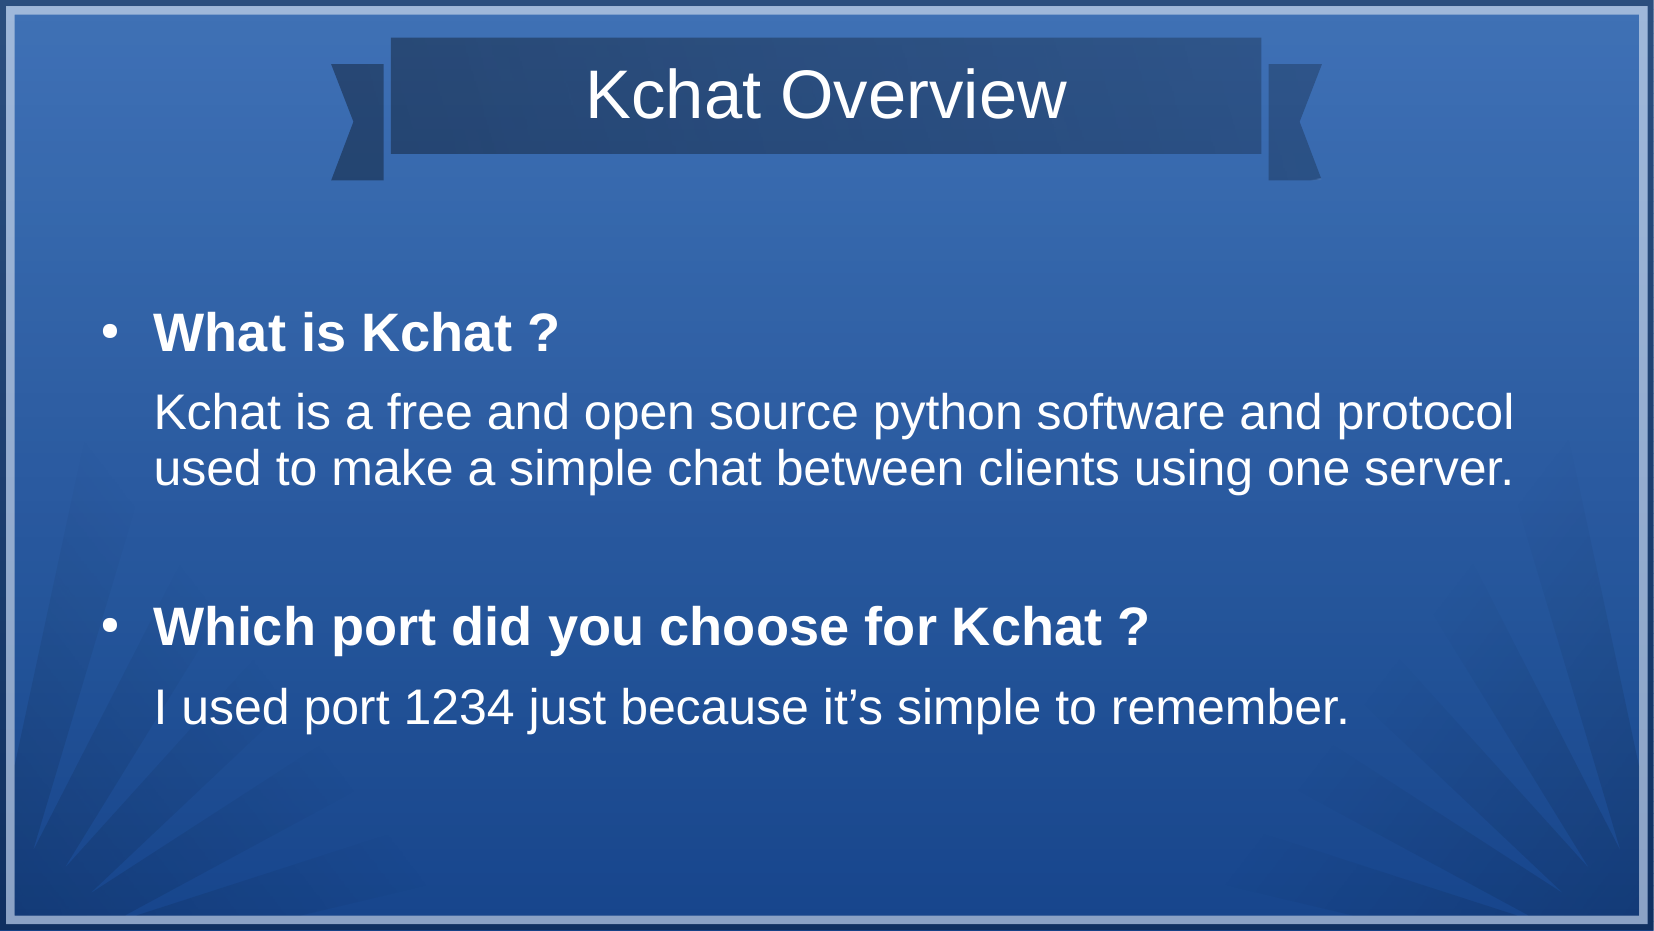

# Kchat Overview
What is Kchat ?
Kchat is a free and open source python software and protocol used to make a simple chat between clients using one server.
Which port did you choose for Kchat ?
I used port 1234 just because it’s simple to remember.